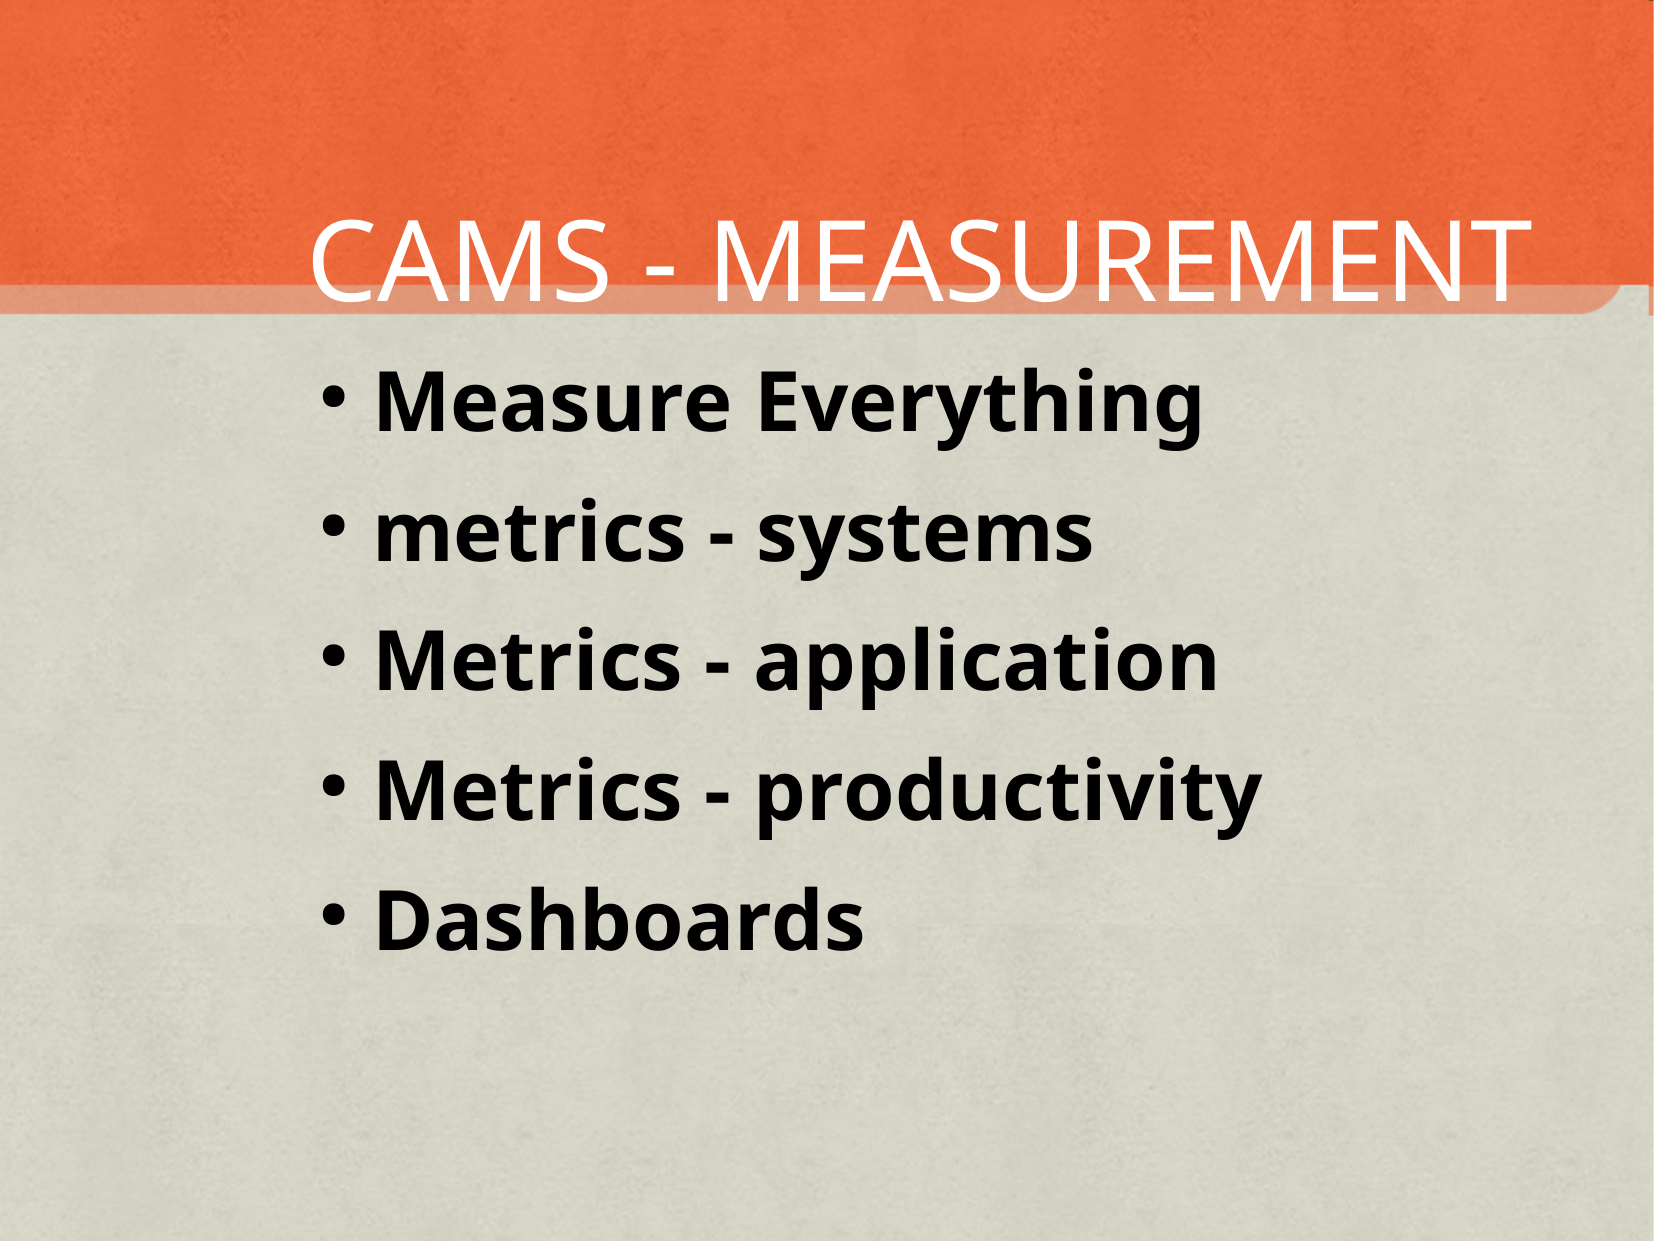

# CAMS - MEASUREMENT
Measure Everything
metrics - systems
Metrics - application
Metrics - productivity
Dashboards